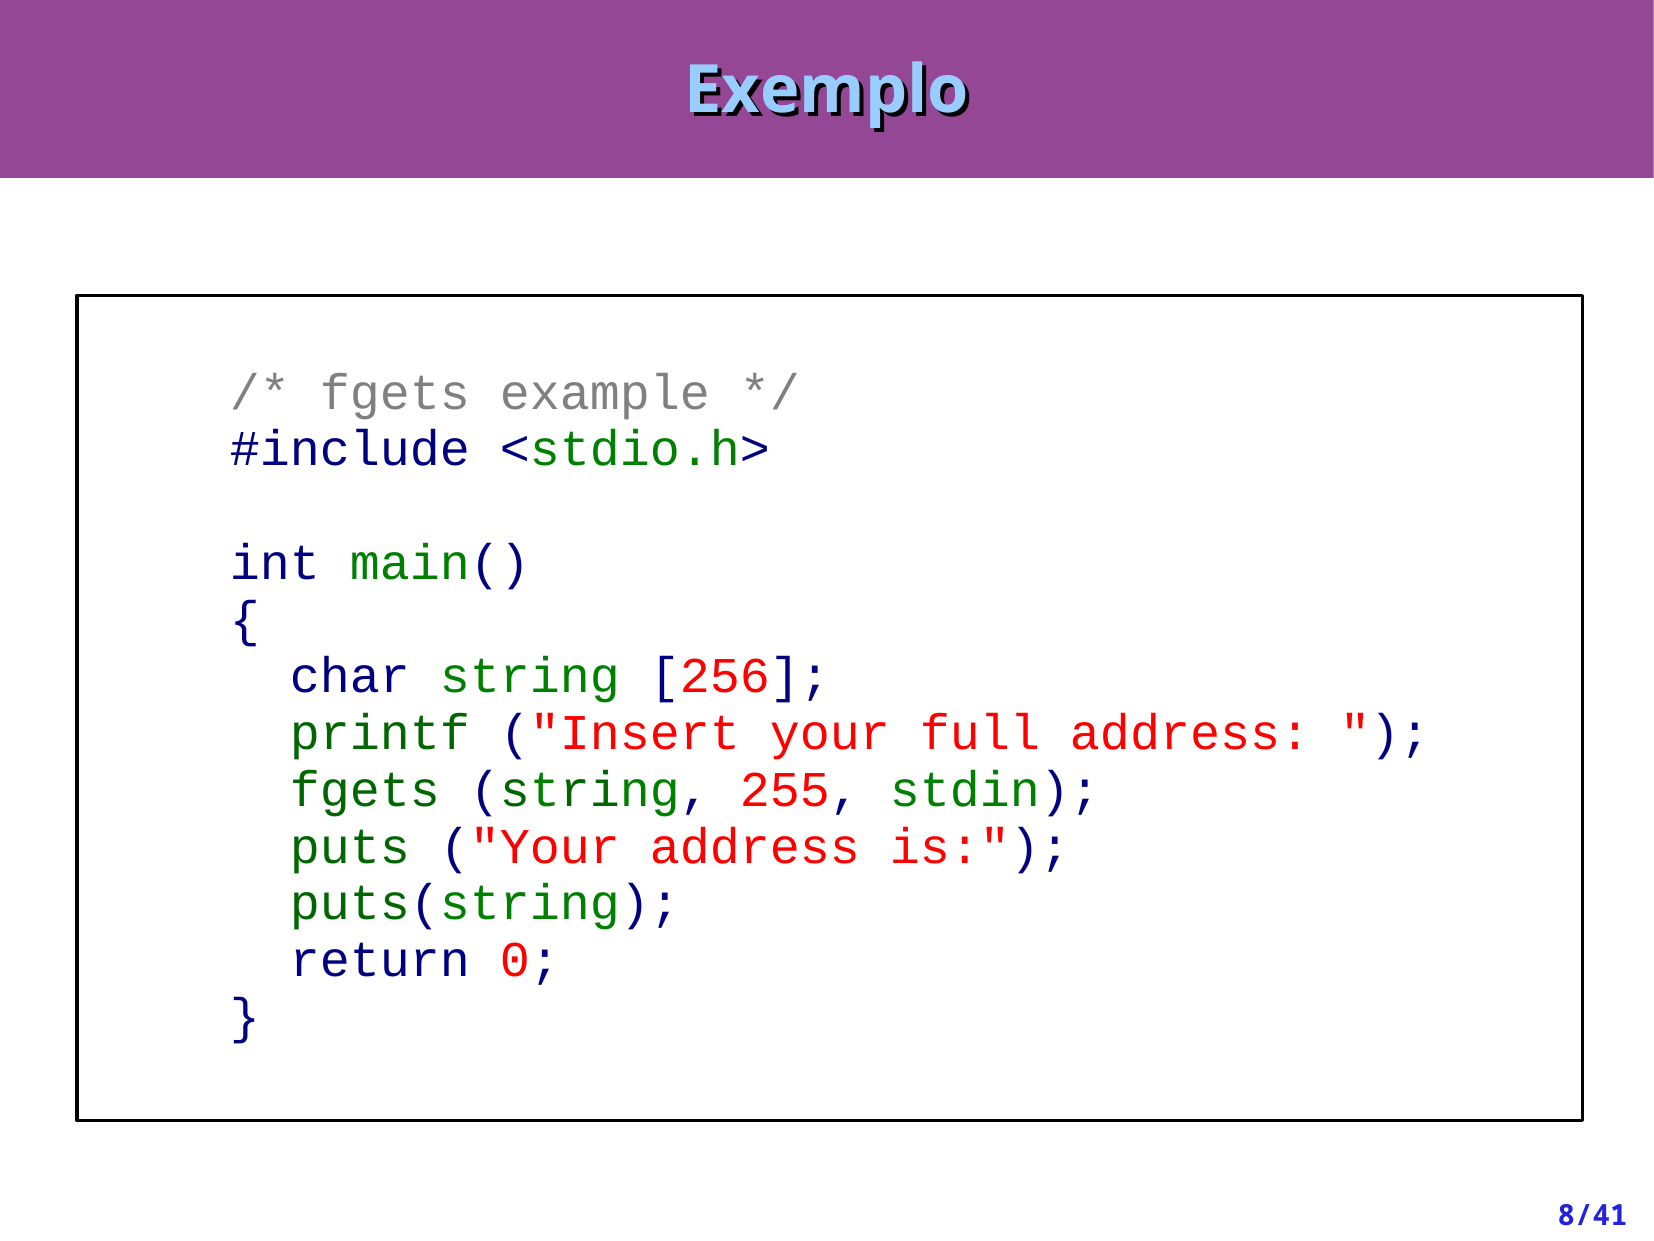

# Exemplo
/* fgets example */
#include <stdio.h>
int main()
{
 char string [256];
 printf ("Insert your full address: ");
 fgets (string, 255, stdin);
 puts ("Your address is:");
 puts(string);
 return 0;
}
8